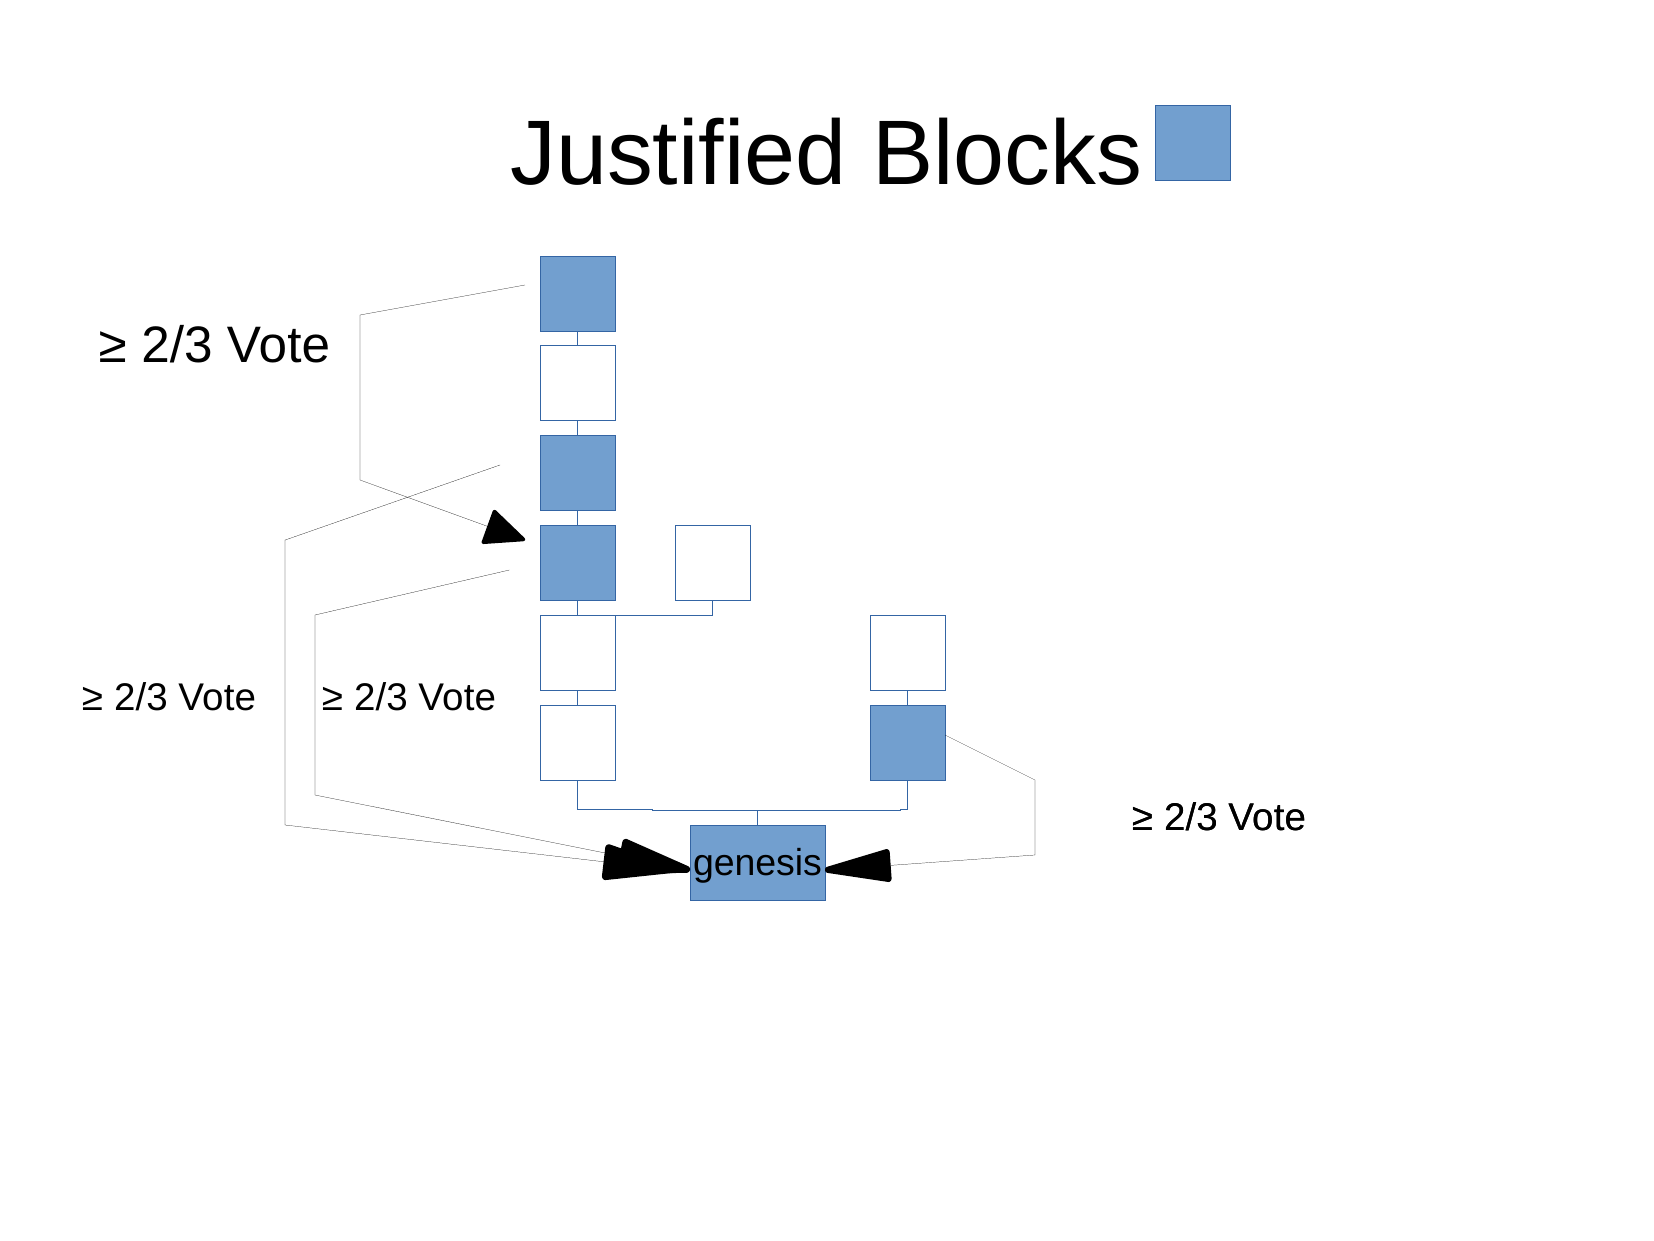

# Justified Blocks
 ≥ 2/3 Vote
 ≥ 2/3 Vote
 ≥ 2/3 Vote
 ≥ 2/3 Vote
 ≥ 2/3 Vote
genesis